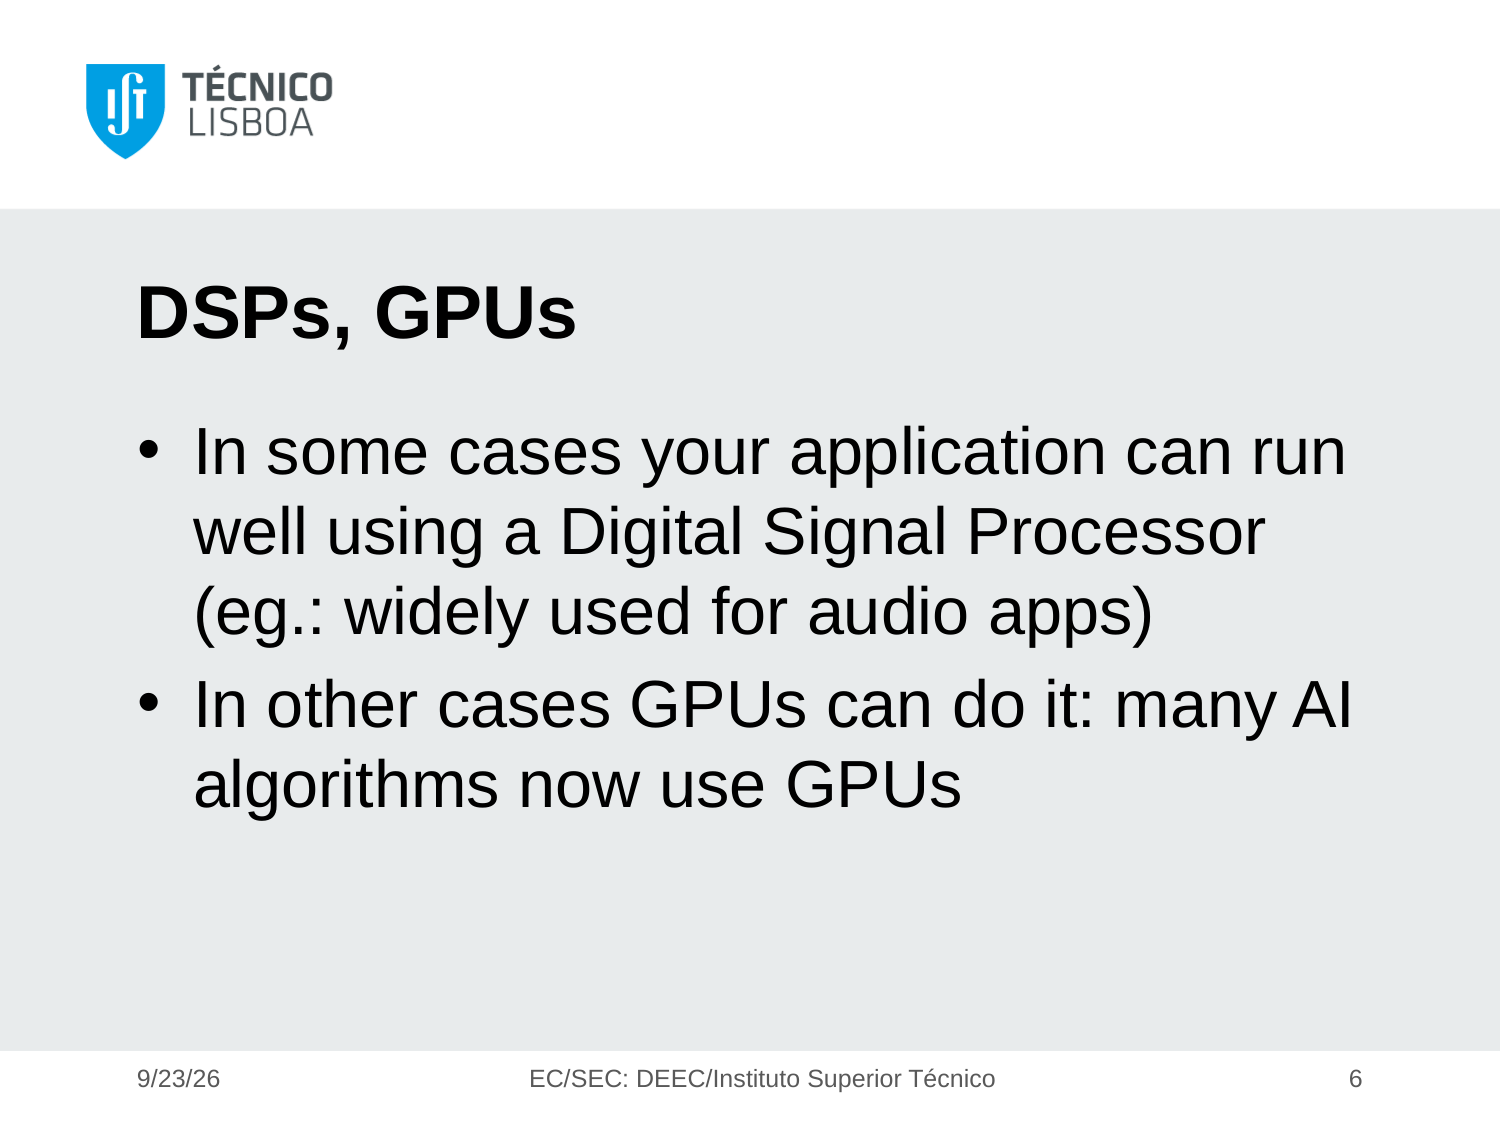

# DSPs, GPUs
In some cases your application can run well using a Digital Signal Processor (eg.: widely used for audio apps)
In other cases GPUs can do it: many AI algorithms now use GPUs
EC/SEC: DEEC/Instituto Superior Técnico